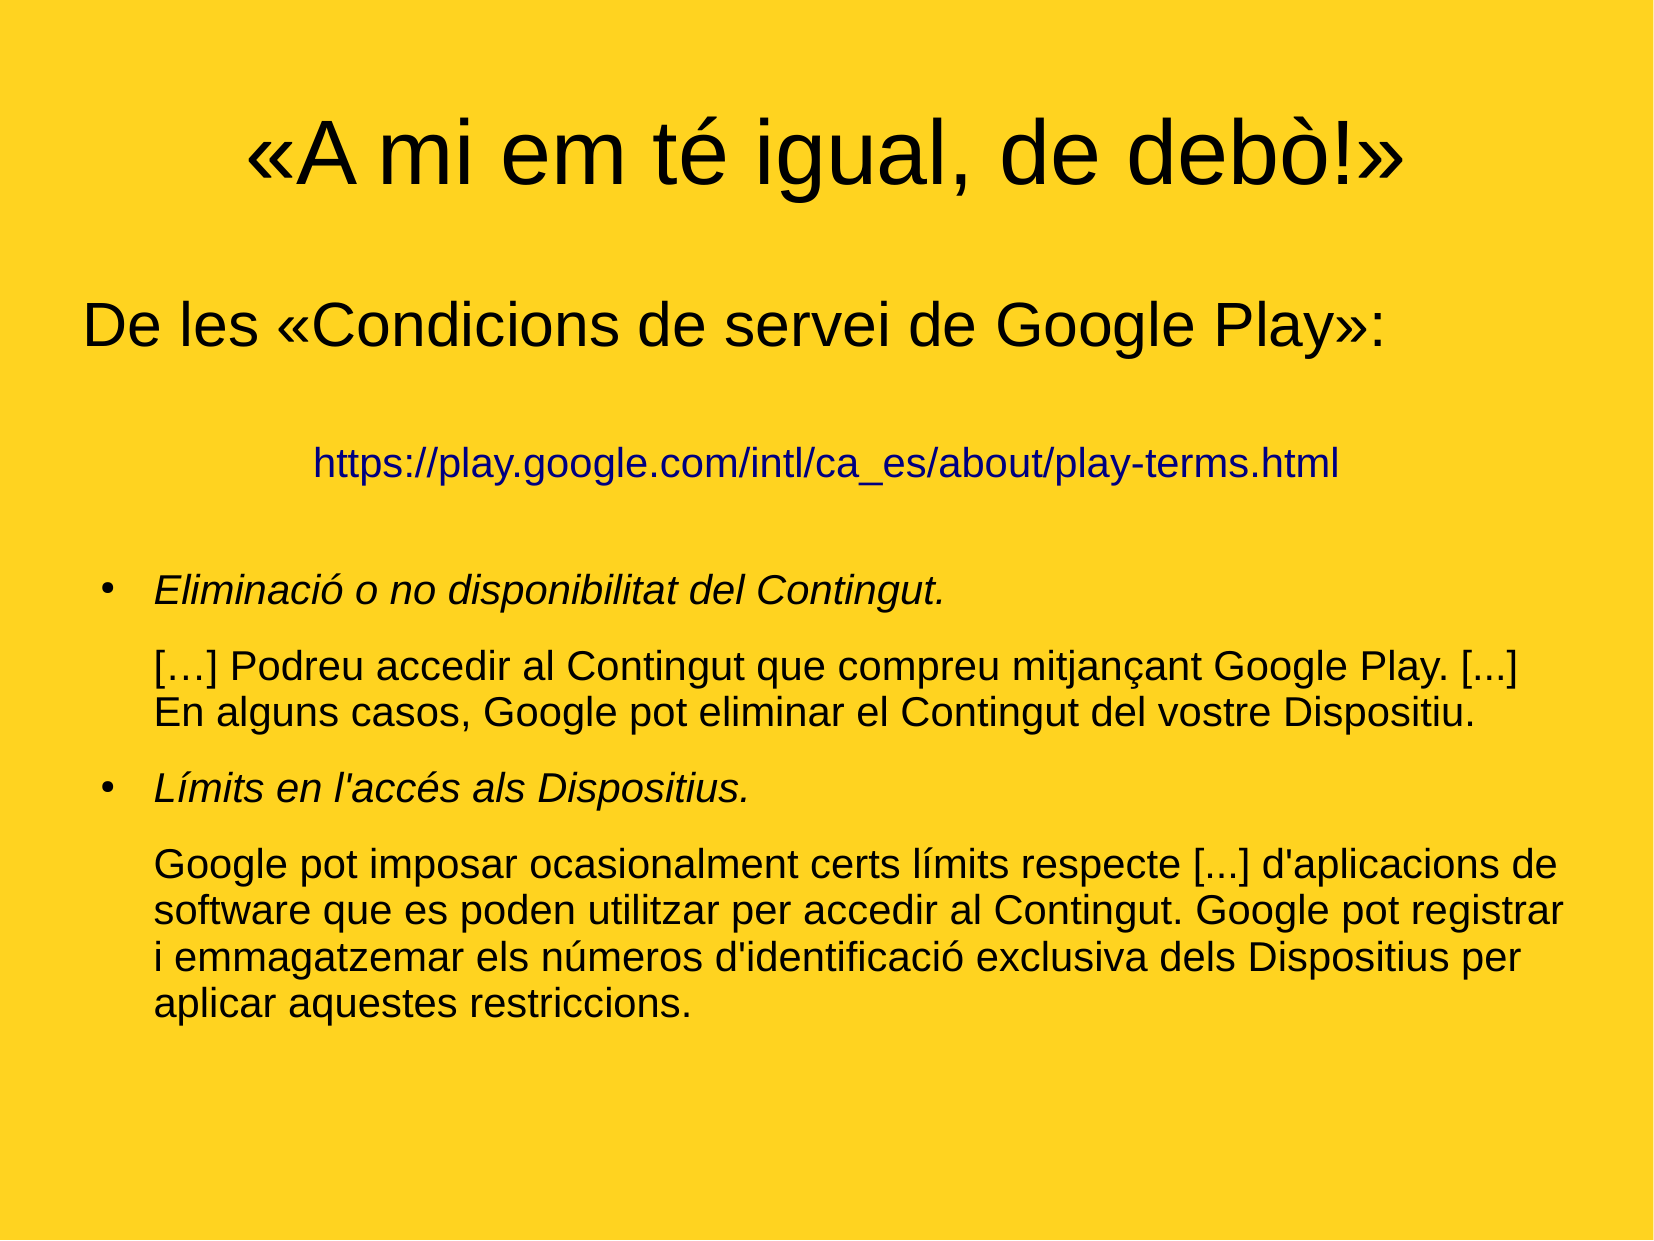

# «A mi em té igual, de debò!»
De les «Condicions de servei de Google Play»:
https://play.google.com/intl/ca_es/about/play-terms.html
Eliminació o no disponibilitat del Contingut.
[…] Podreu accedir al Contingut que compreu mitjançant Google Play. [...] En alguns casos, Google pot eliminar el Contingut del vostre Dispositiu.
Límits en l'accés als Dispositius.
Google pot imposar ocasionalment certs límits respecte [...] d'aplicacions de software que es poden utilitzar per accedir al Contingut. Google pot registrar i emmagatzemar els números d'identificació exclusiva dels Dispositius per aplicar aquestes restriccions.